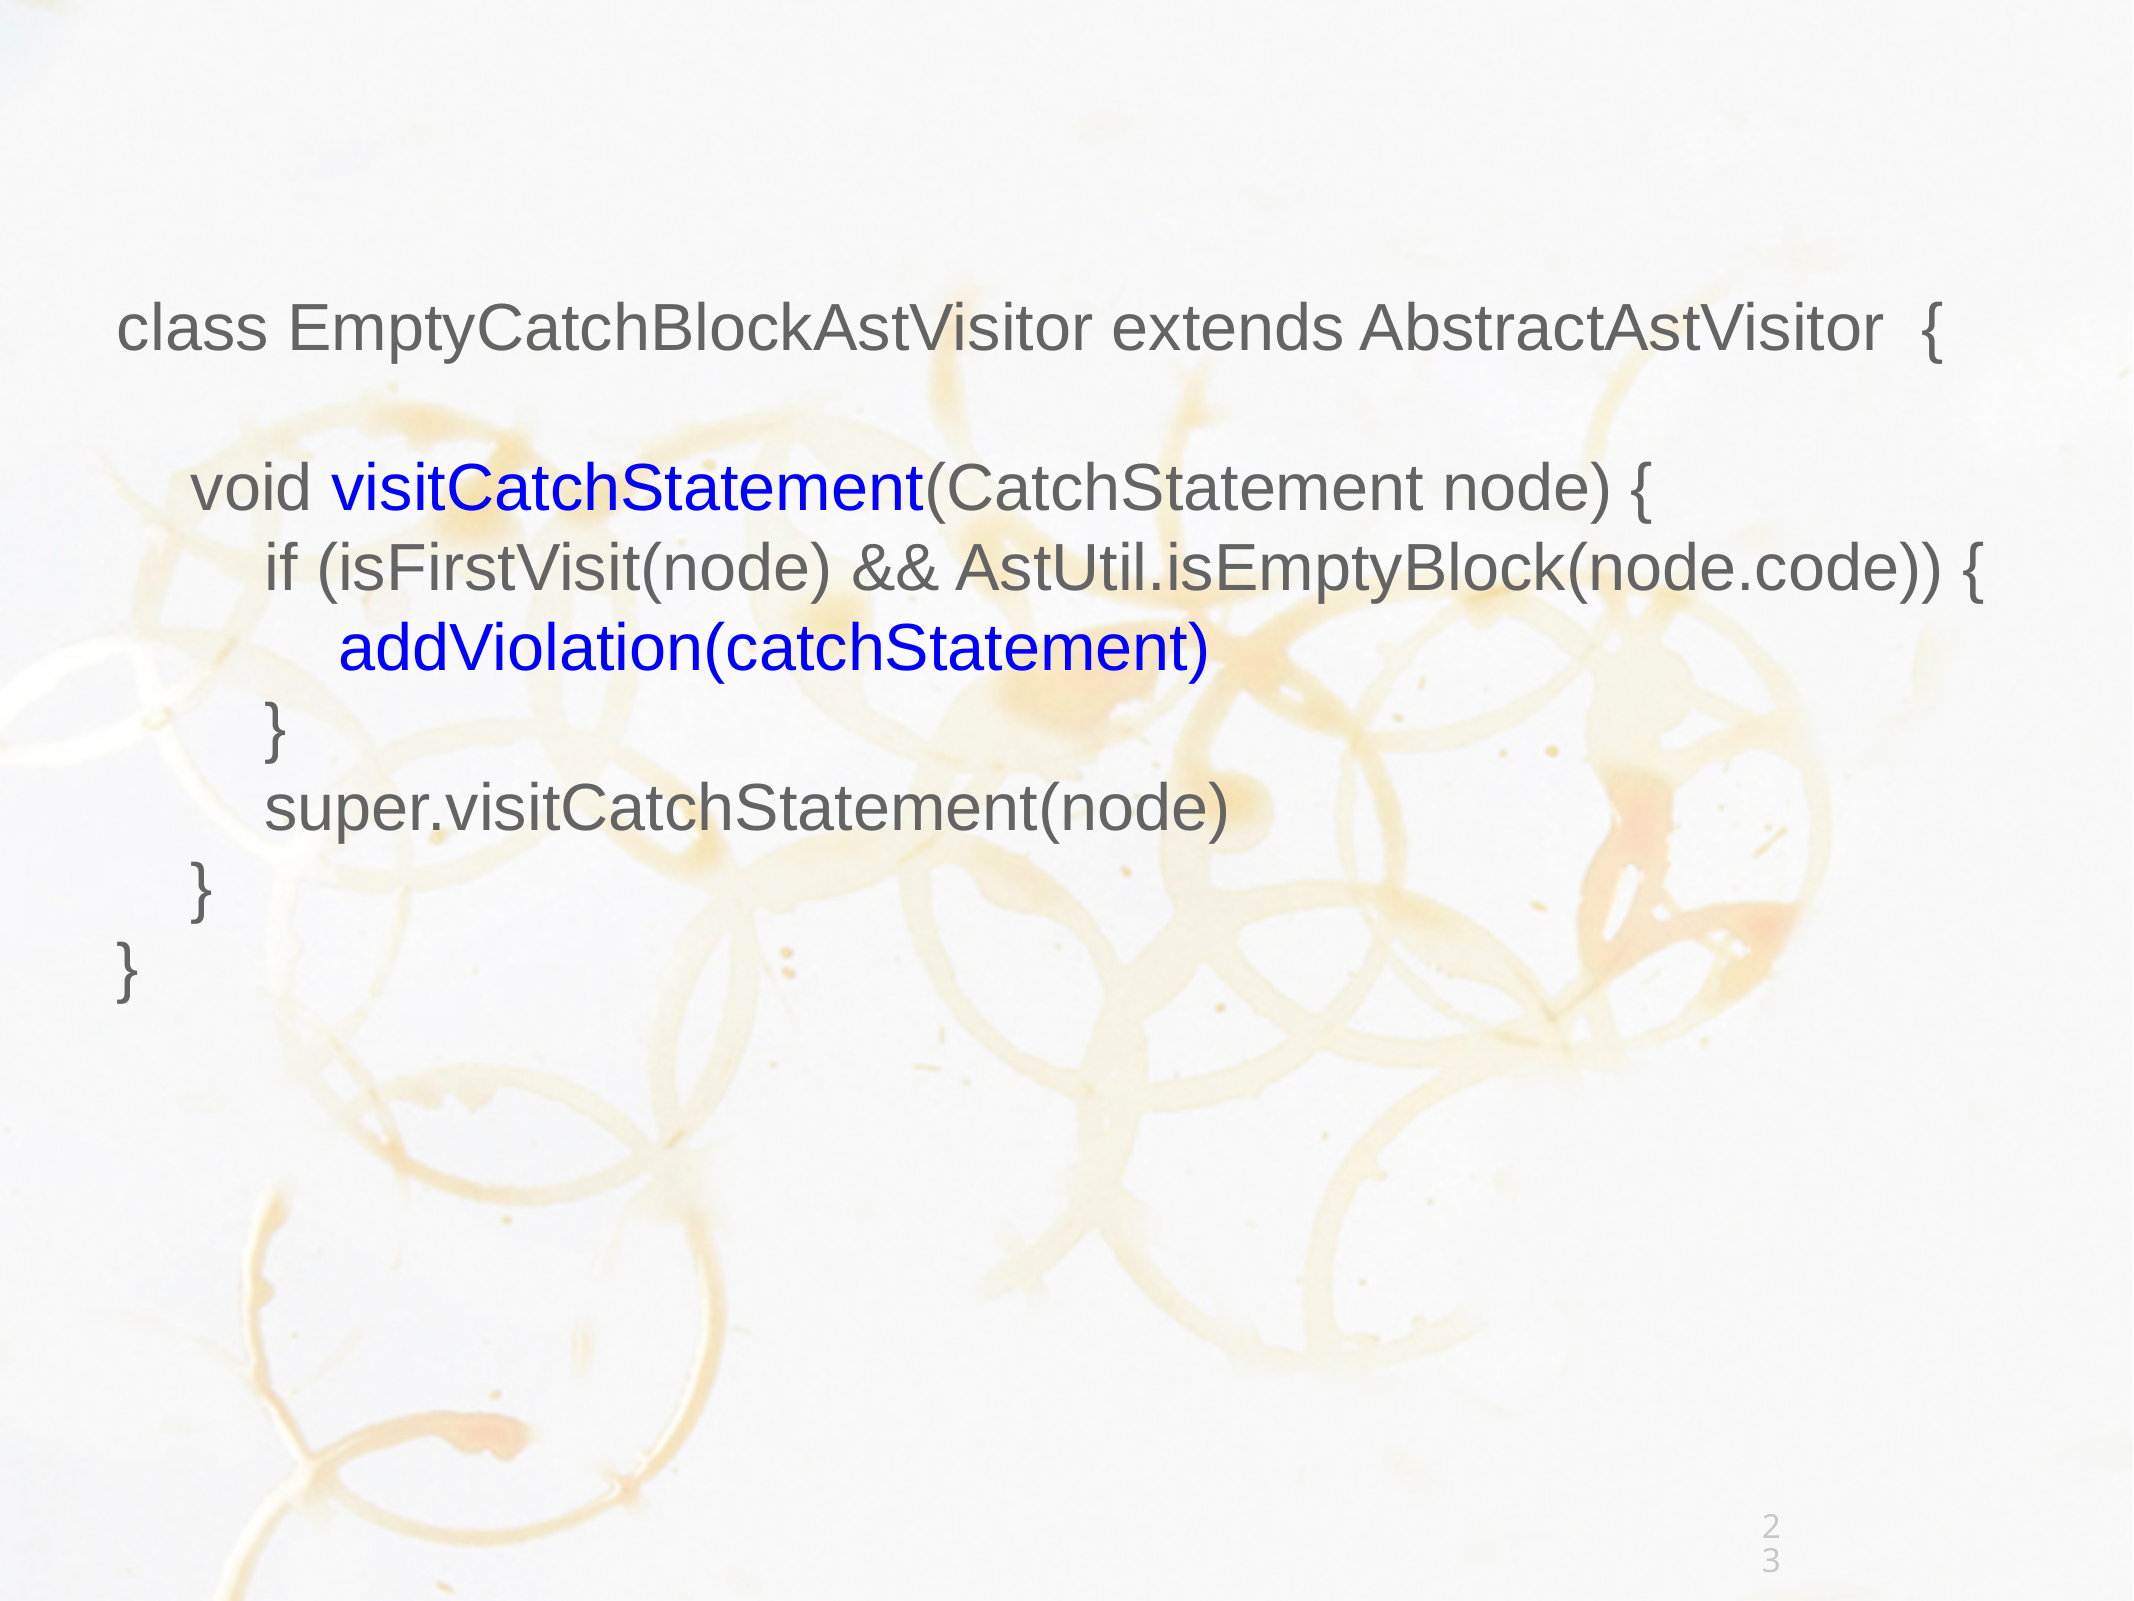

# class EmptyCatchBlockAstVisitor extends AbstractAstVisitor { void visitCatchStatement(CatchStatement node) { if (isFirstVisit(node) && AstUtil.isEmptyBlock(node.code)) { addViolation(catchStatement) } super.visitCatchStatement(node) } }
23